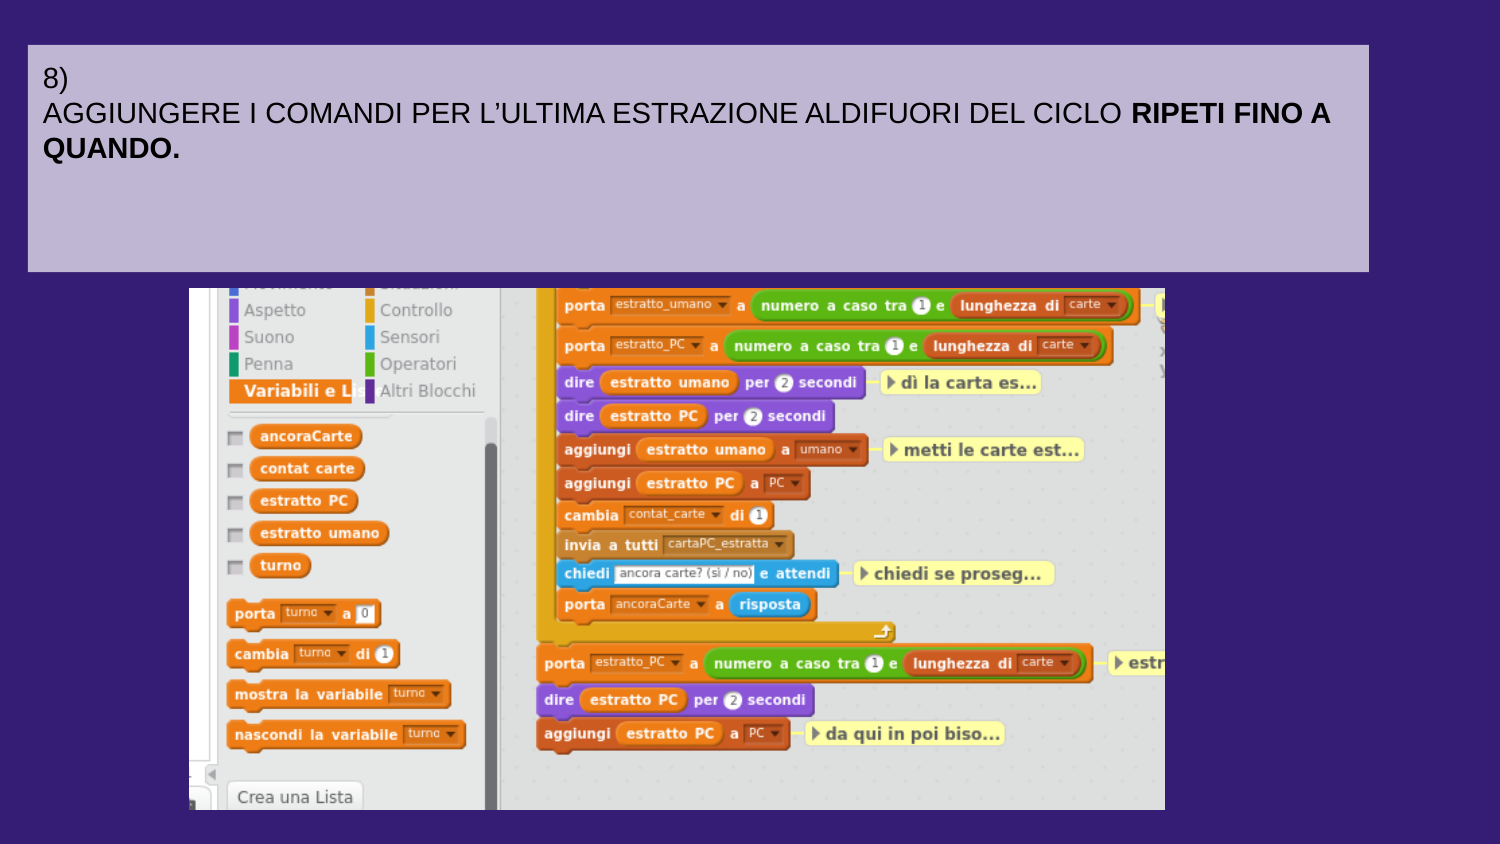

8)
AGGIUNGERE I COMANDI PER L’ULTIMA ESTRAZIONE ALDIFUORI DEL CICLO RIPETI FINO A QUANDO.